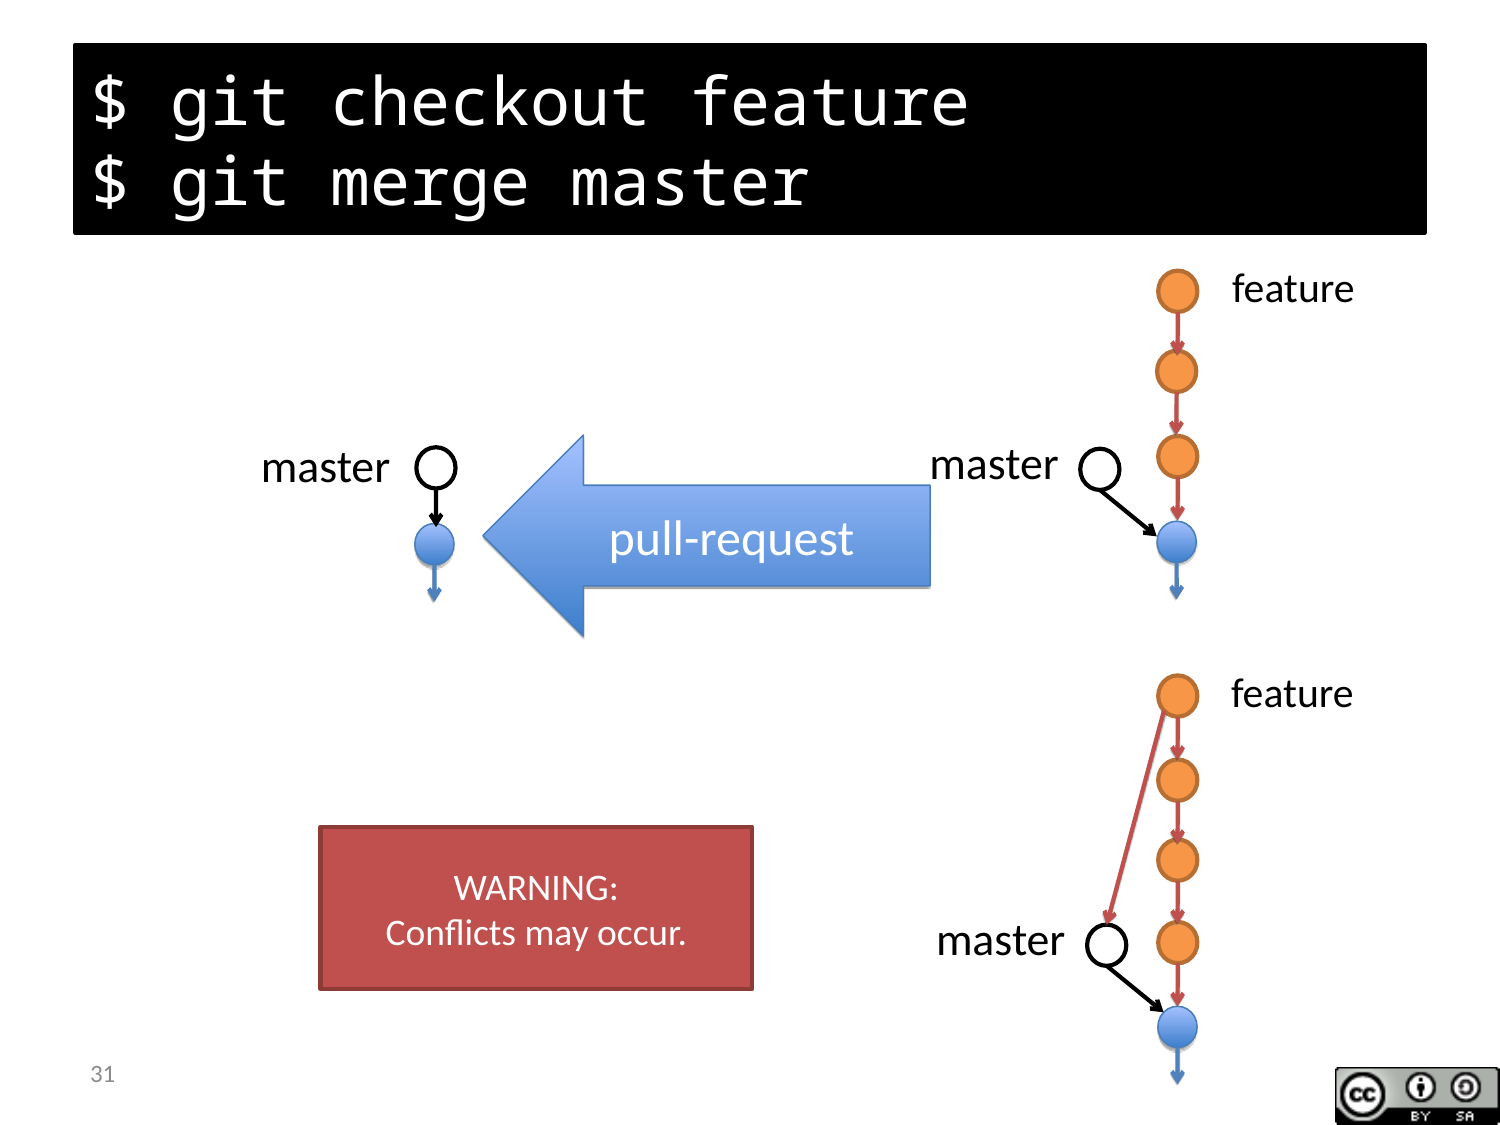

# $ git checkout feature $ git merge master
feature
master
master
pull-request
feature
WARNING:
Conflicts may occur.
master